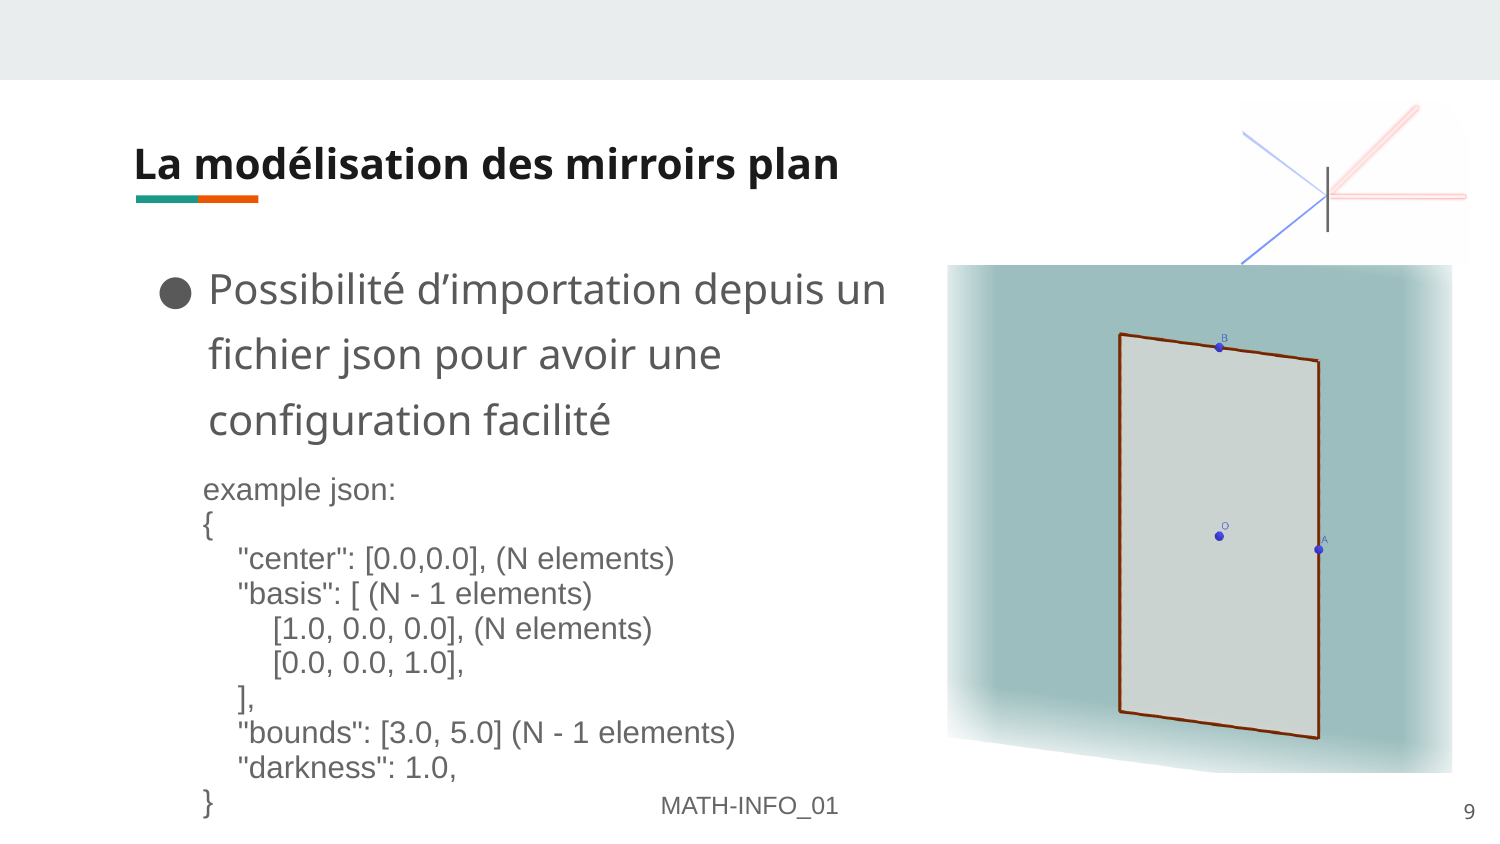

# La modélisation des mirroirs plan
Possibilité d’importation depuis un fichier json pour avoir une configuration facilité
 example json:
 {
 "center": [0.0,0.0], (N elements)
 "basis": [ (N - 1 elements)
 [1.0, 0.0, 0.0], (N elements)
 [0.0, 0.0, 1.0],
 ],
 "bounds": [3.0, 5.0] (N - 1 elements)
 "darkness": 1.0,
 }
9
MATH-INFO_01